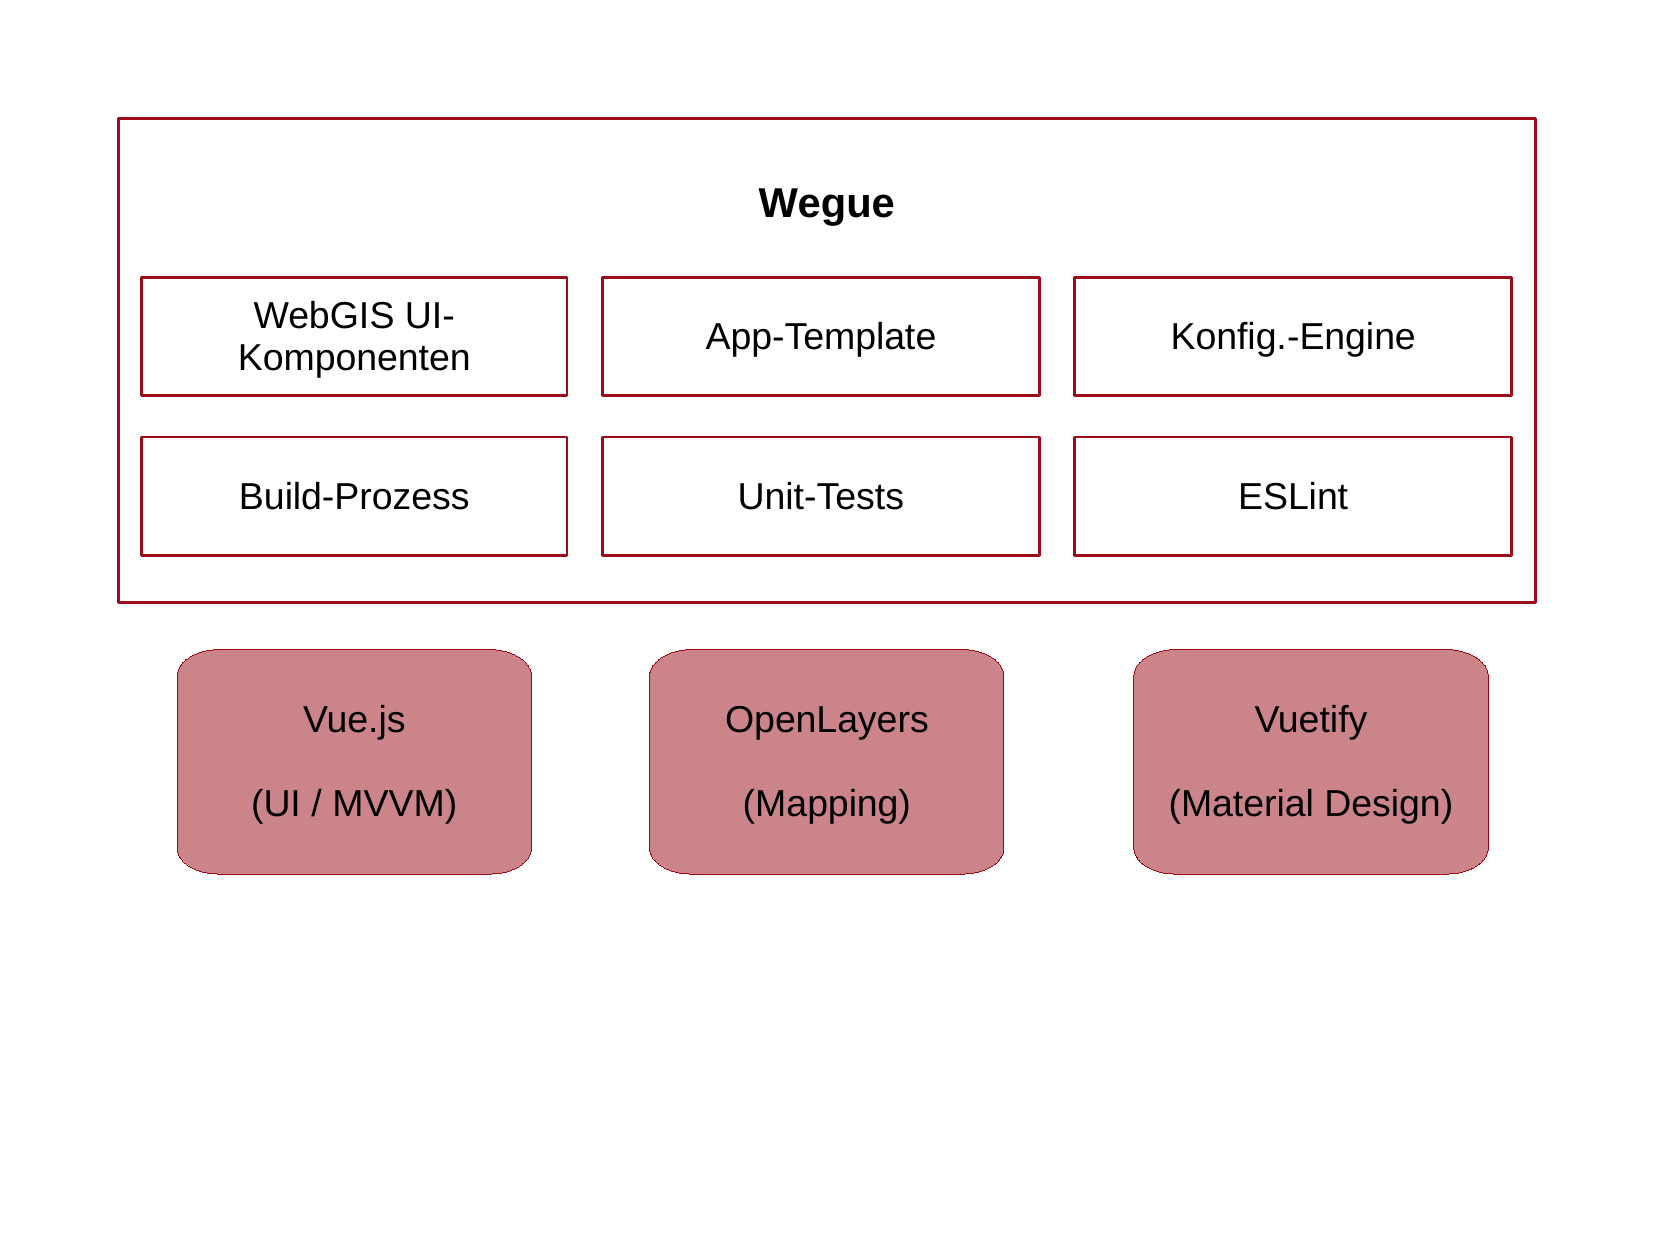

Wegue
WebGIS UI-
Komponenten
App-Template
Konfig.-Engine
Build-Prozess
Unit-Tests
ESLint
Vue.js
(UI / MVVM)
OpenLayers
(Mapping)
Vuetify
(Material Design)